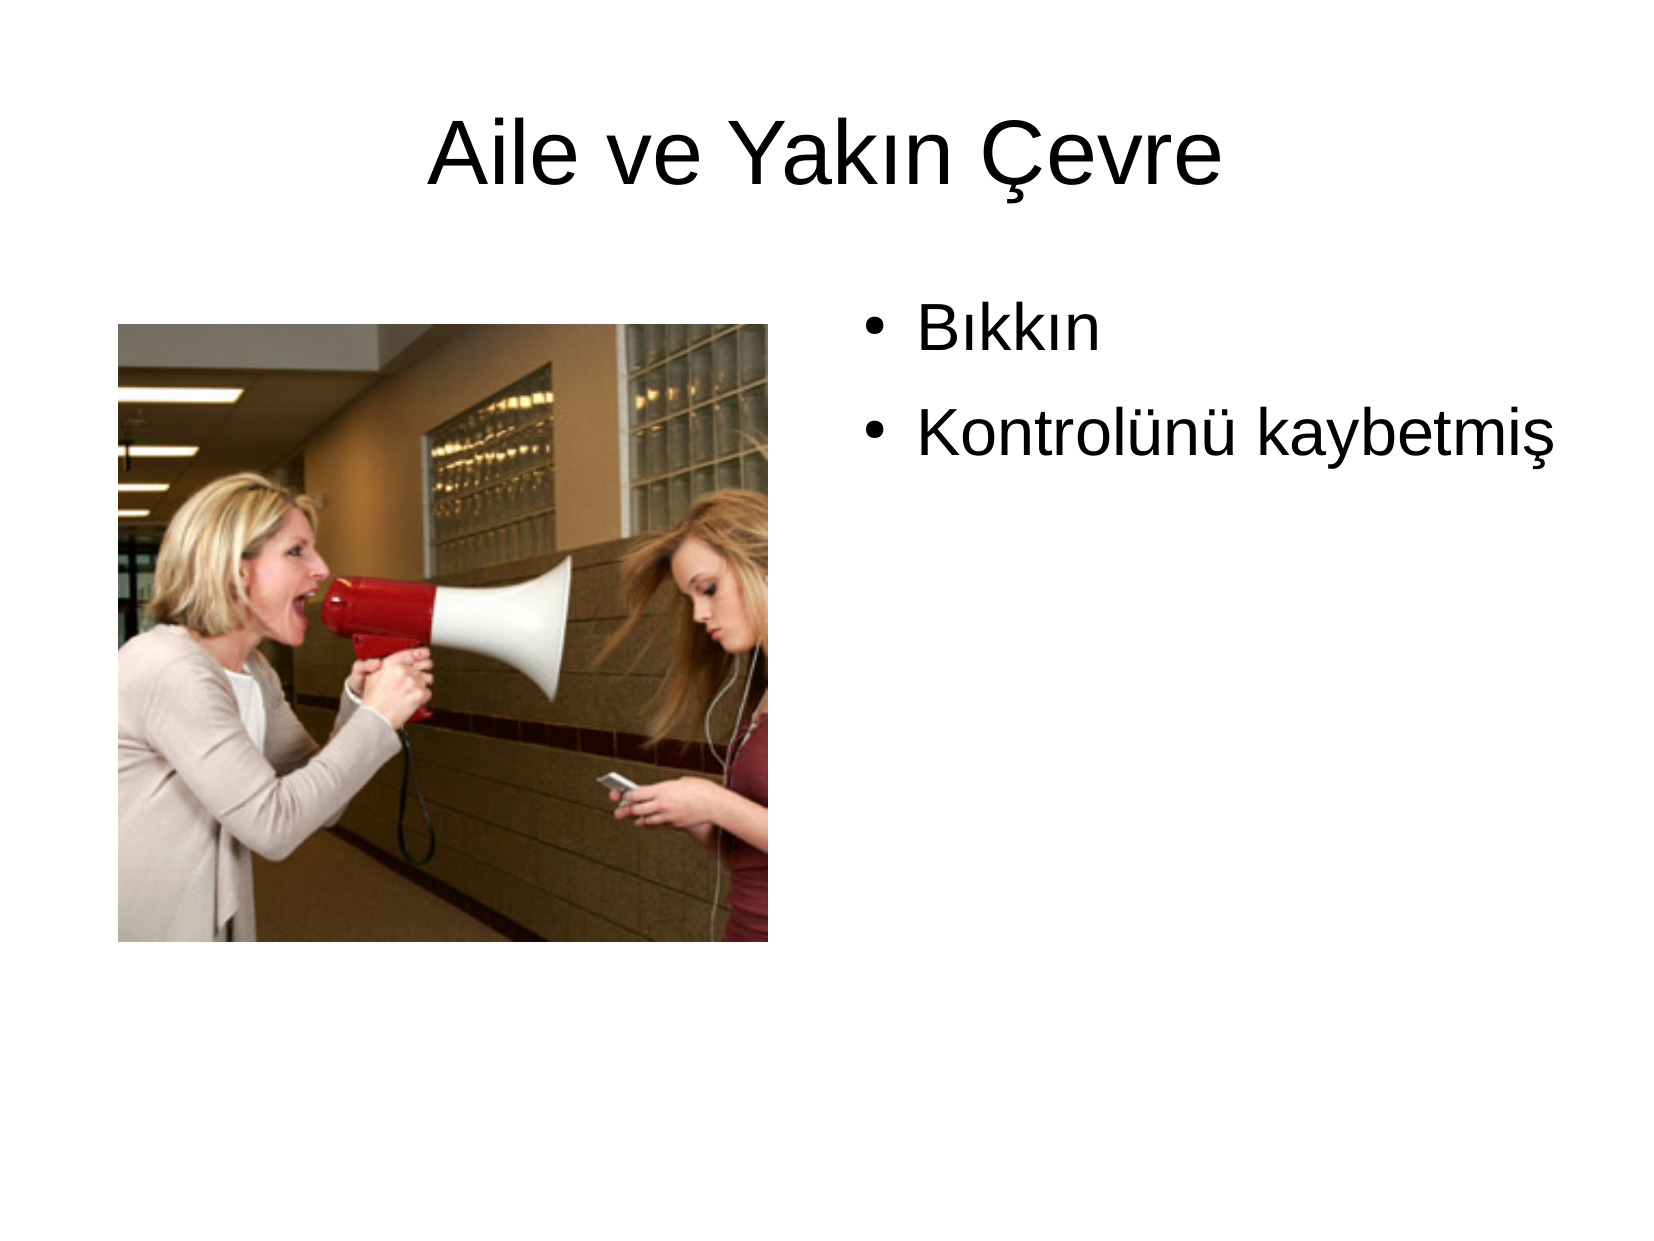

# Aile ve Yakın Çevre
Bıkkın
Kontrolünü kaybetmiş